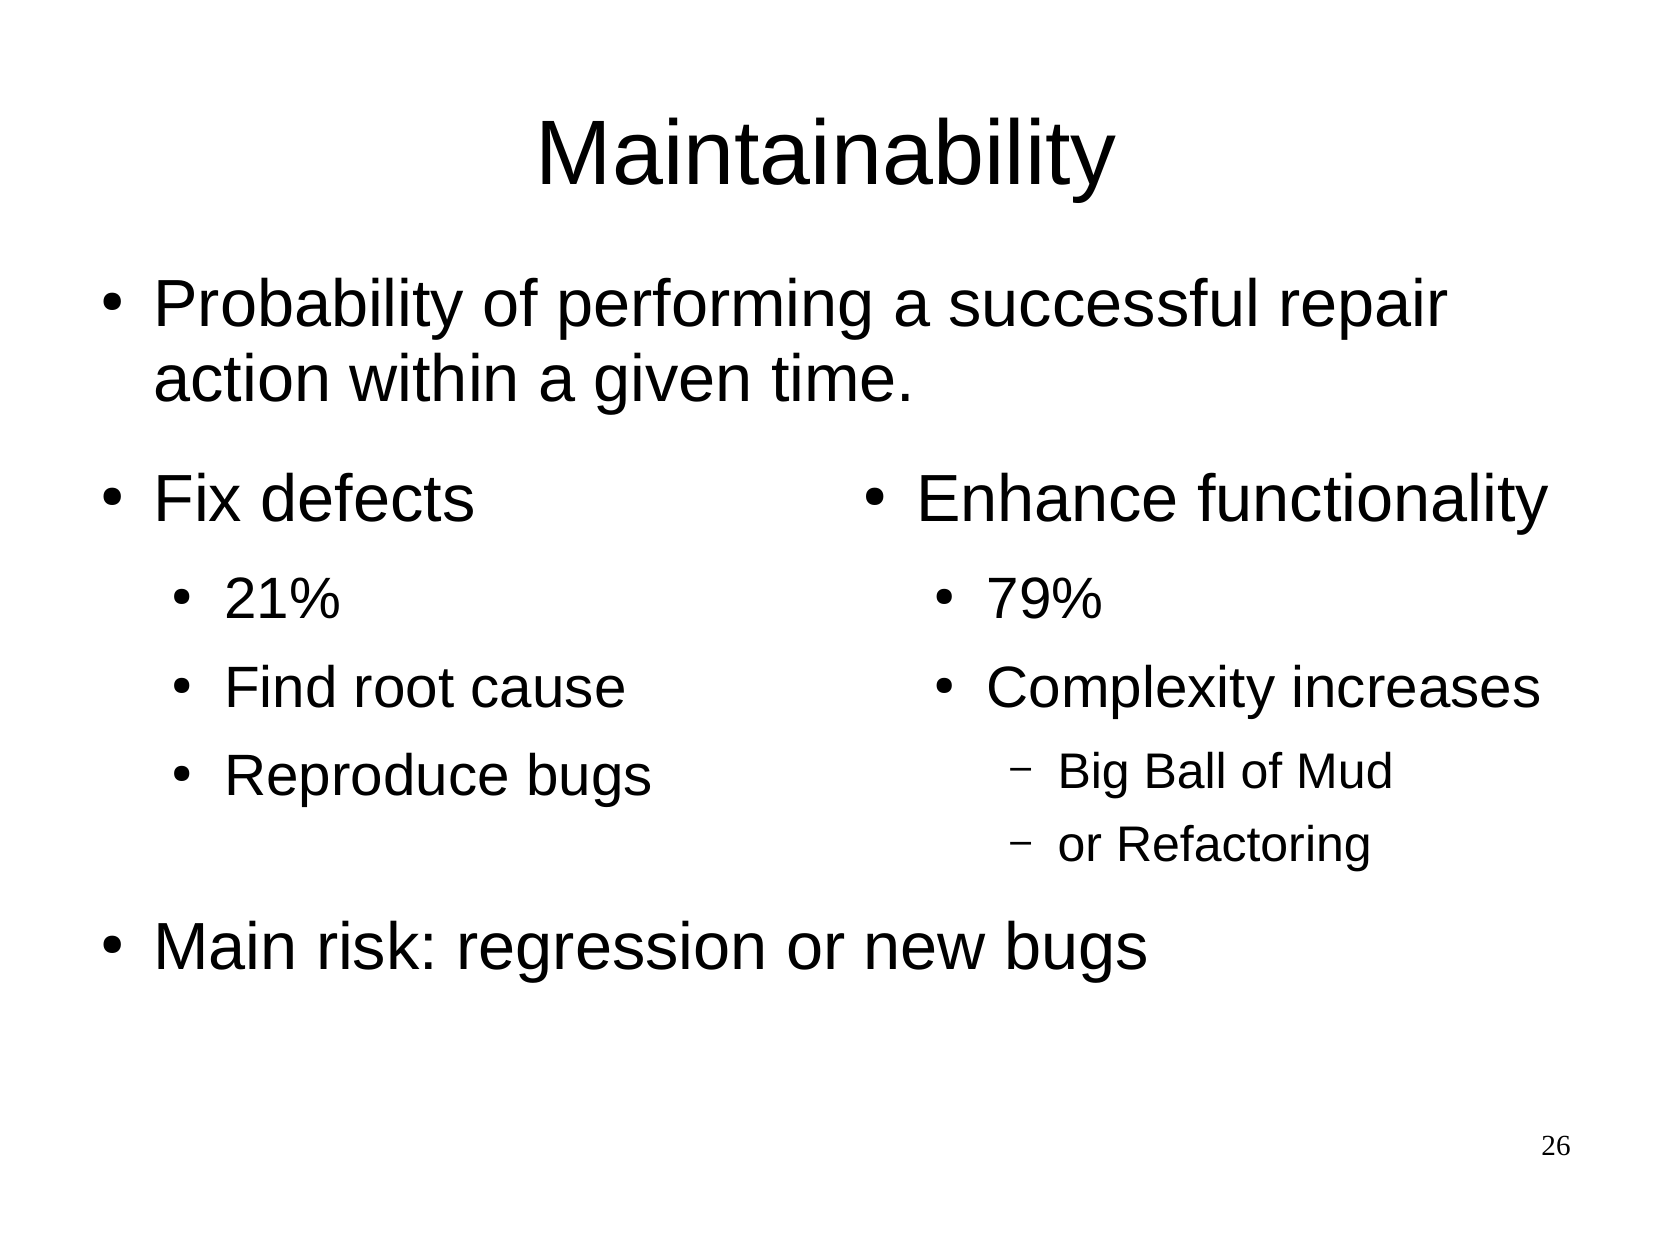

# Maintainability
Probability of performing a successful repair action within a given time.
Fix defects
21%
Find root cause
Reproduce bugs
Enhance functionality
79%
Complexity increases
Big Ball of Mud
or Refactoring
Main risk: regression or new bugs
26